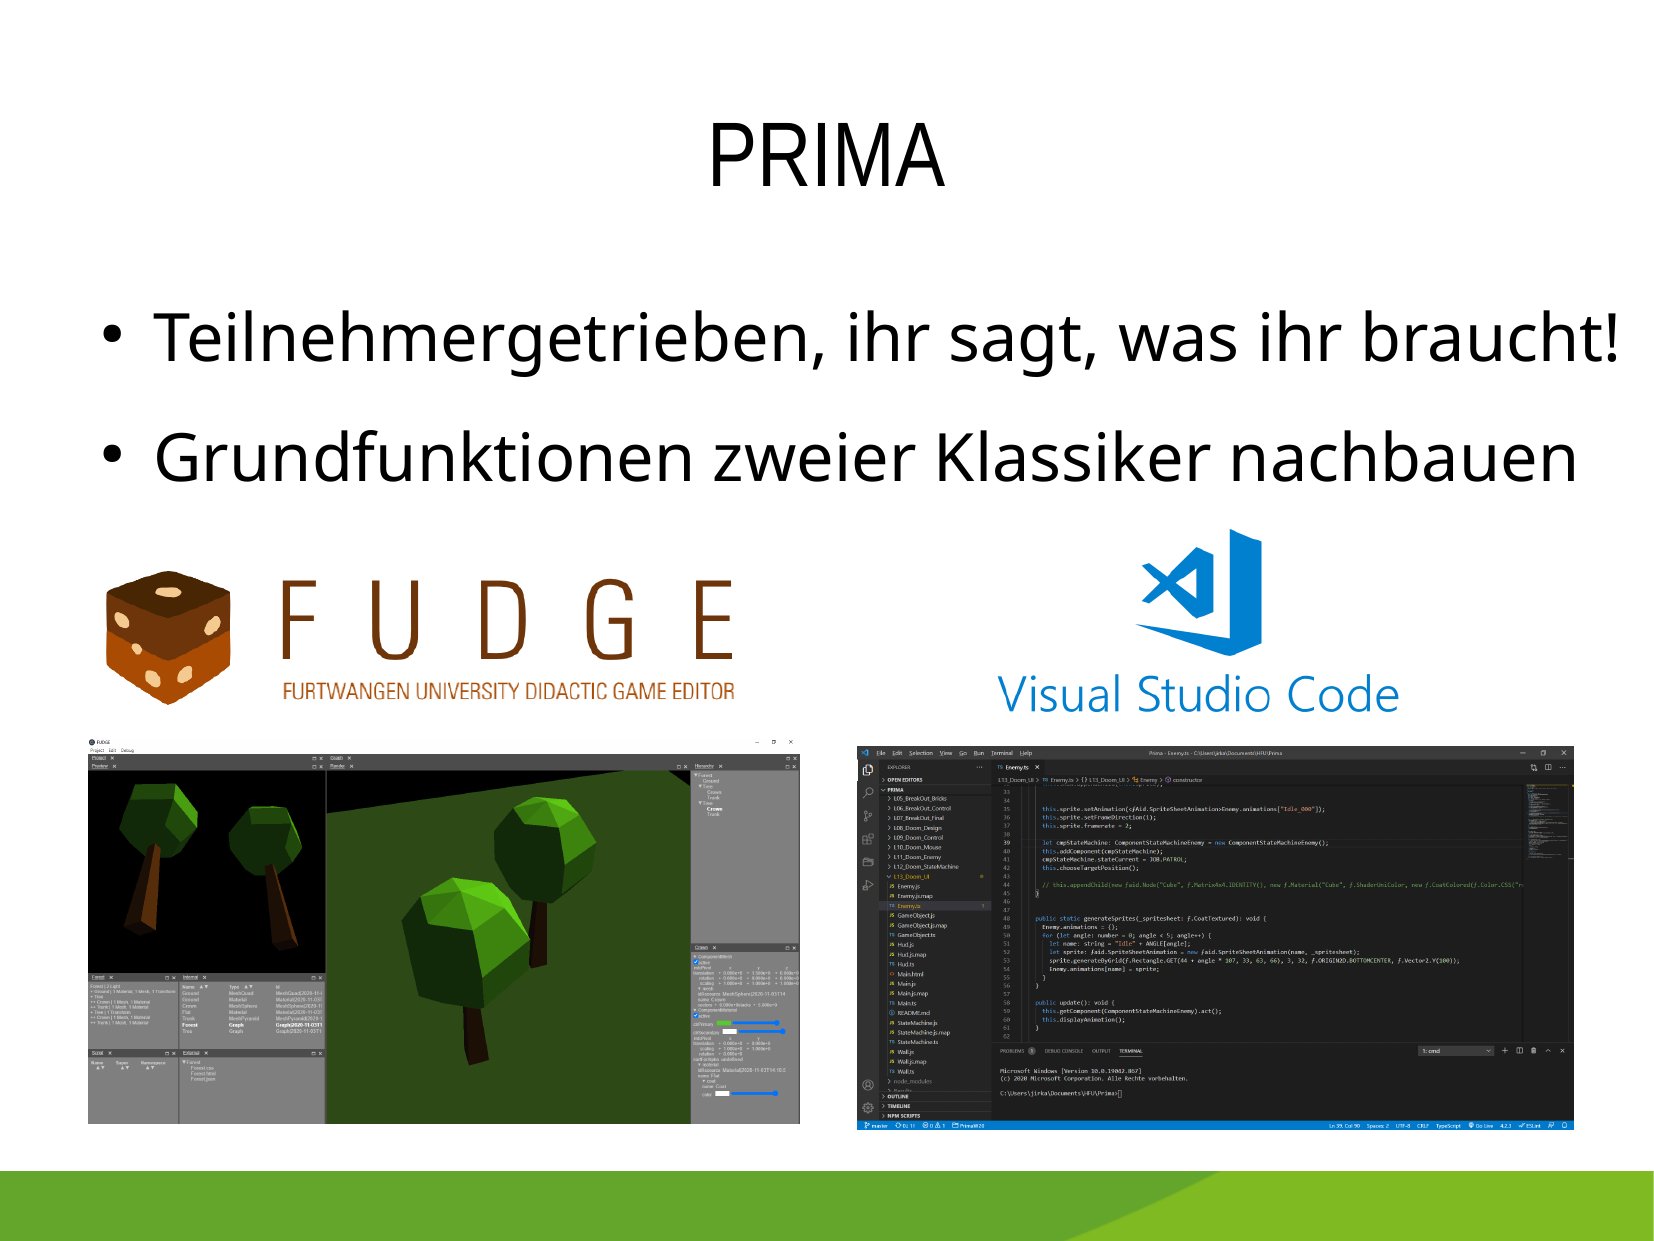

# PRIMA
Teilnehmergetrieben, ihr sagt, was ihr braucht!
Grundfunktionen zweier Klassiker nachbauen